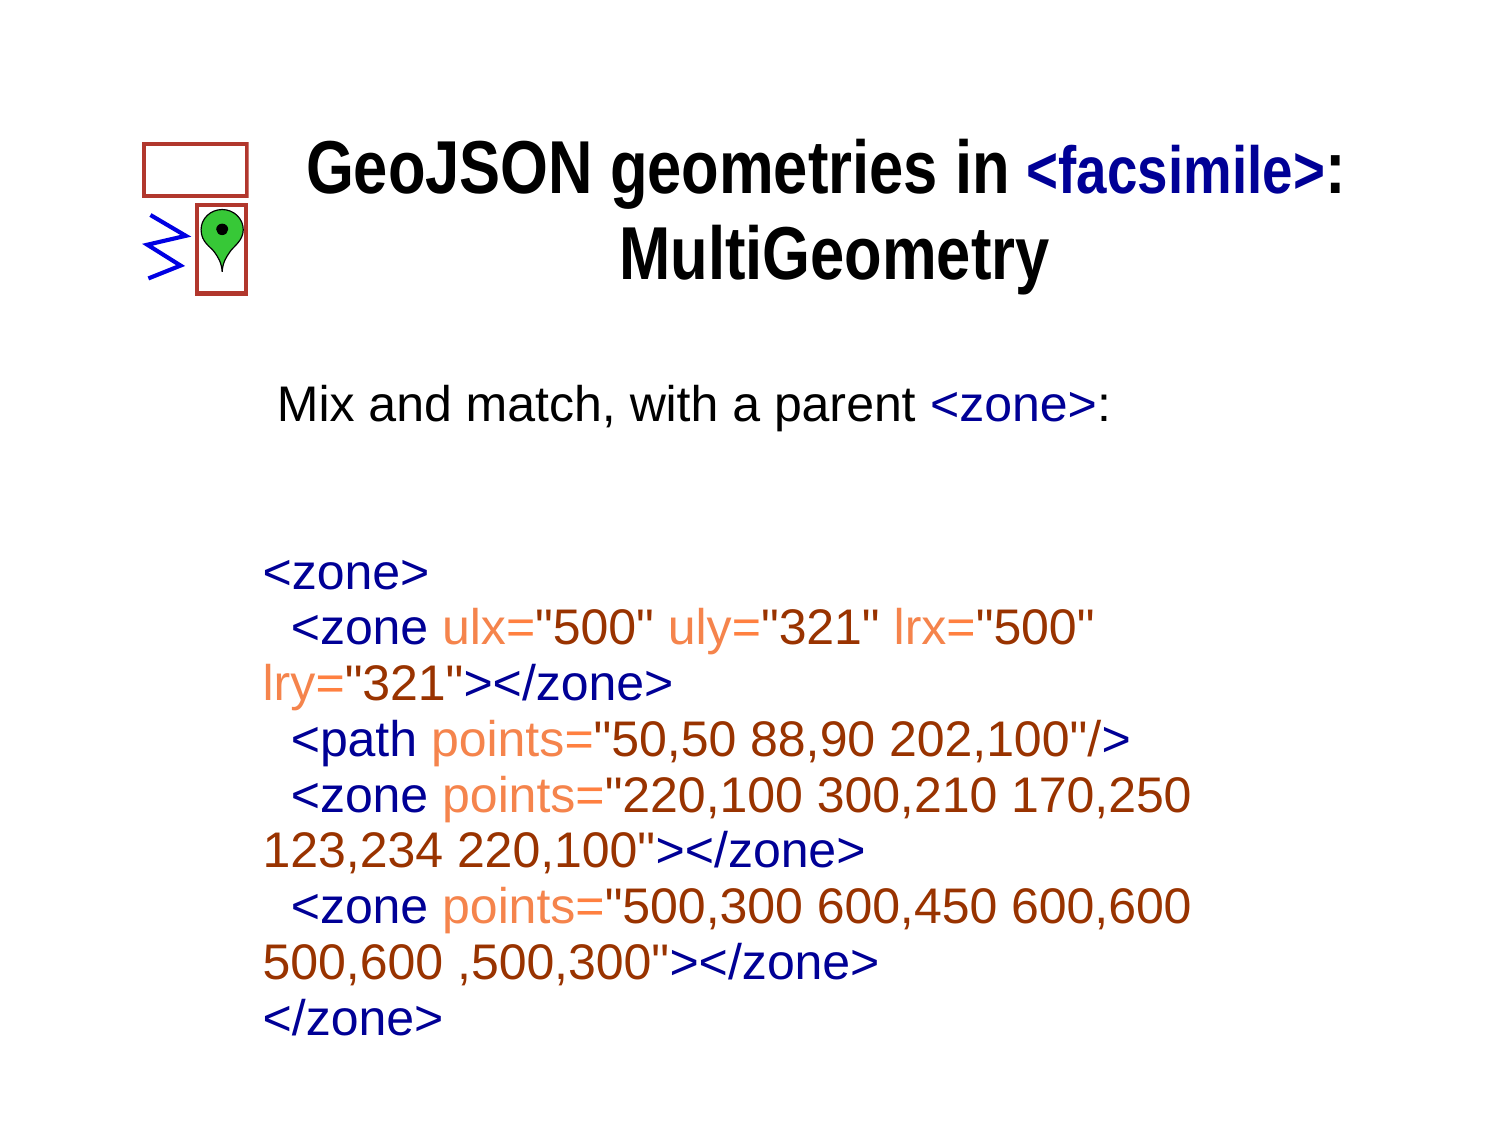

# GeoJSON geometries in <facsimile>: MultiGeometry
 Mix and match, with a parent <zone>:
<zone>
 <zone ulx="500" uly="321" lrx="500" lry="321"></zone>
 <path points="50,50 88,90 202,100"/>
 <zone points="220,100 300,210 170,250 123,234 220,100"></zone>
 <zone points="500,300 600,450 600,600 500,600 ,500,300"></zone>
</zone>